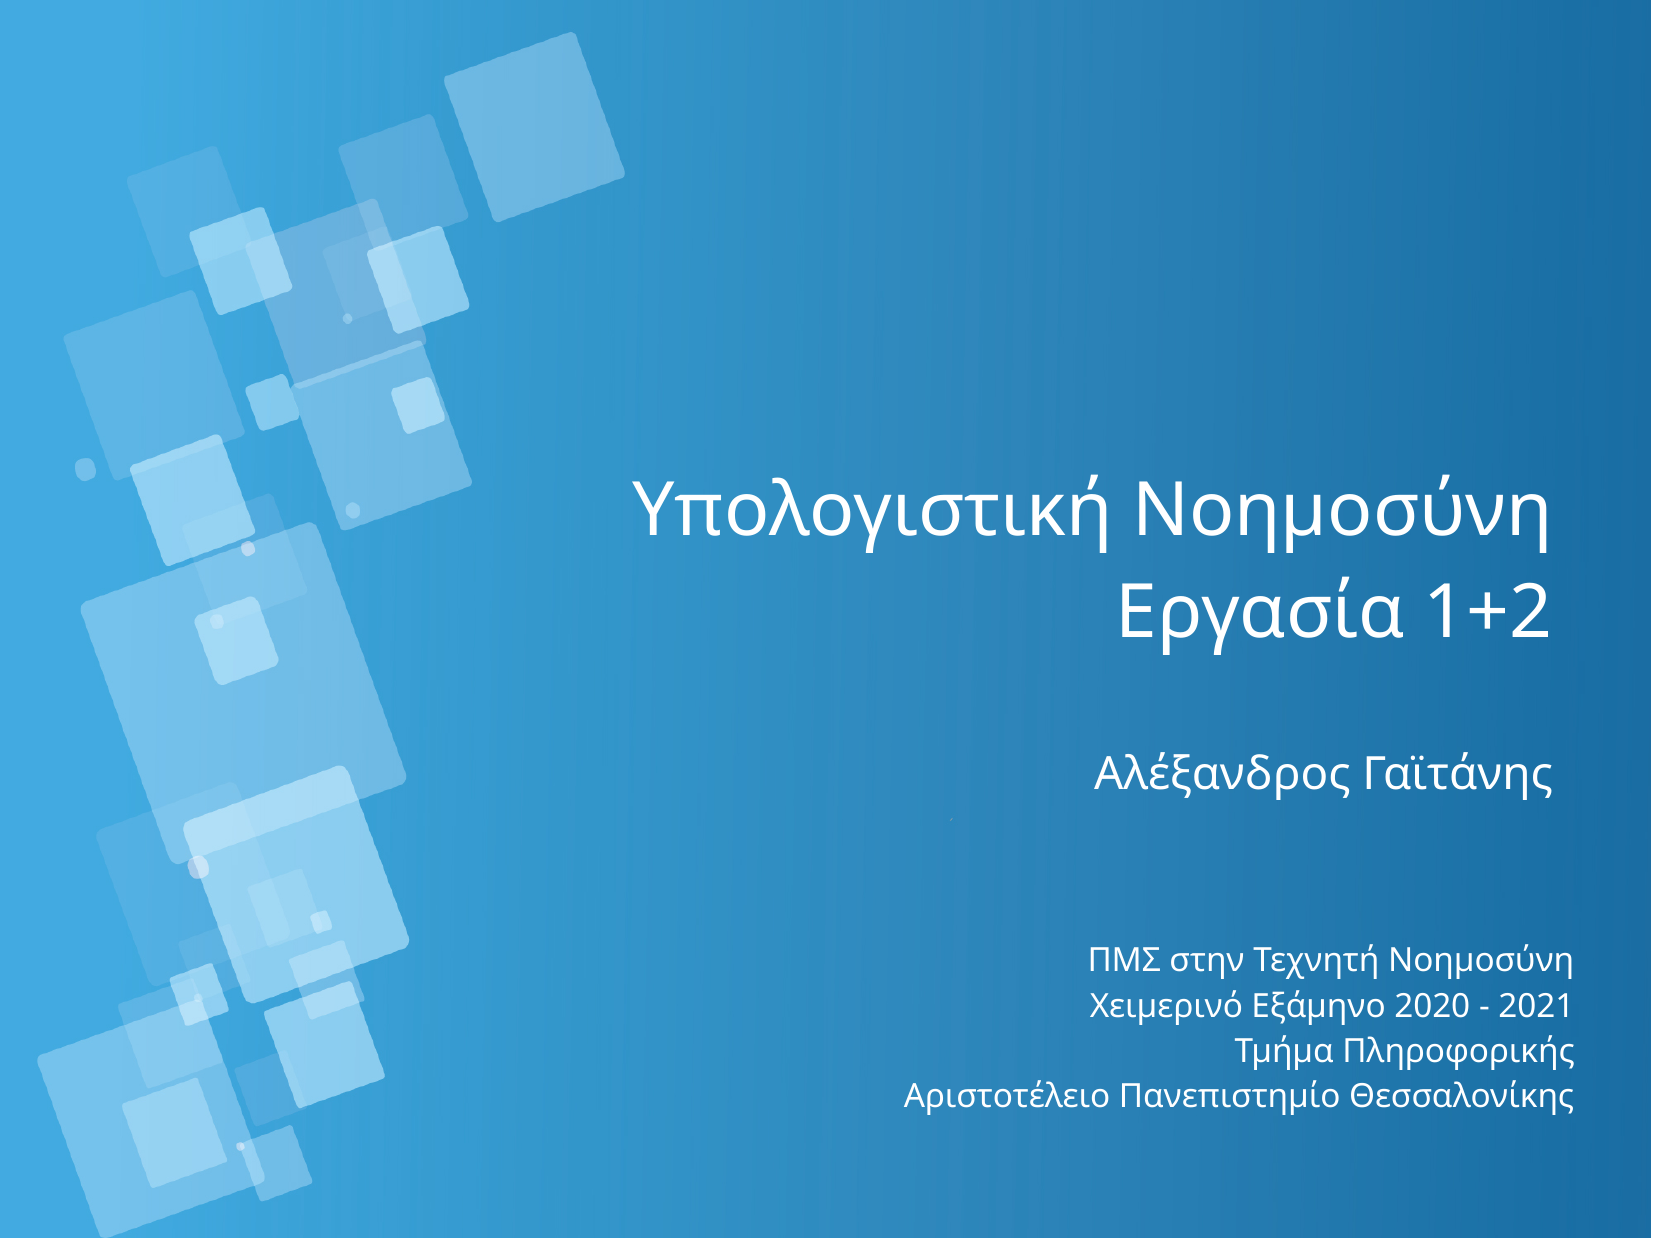

# Υπολογιστική Νοημοσύνη Εργασία 1+2
Αλέξανδρος Γαϊτάνης
ΠΜΣ στην Τεχνητή Νοημοσύνη
Χειμερινό Εξάμηνο 2020 - 2021
Τμήμα Πληροφορικής
Αριστοτέλειο Πανεπιστημίο Θεσσαλονίκης